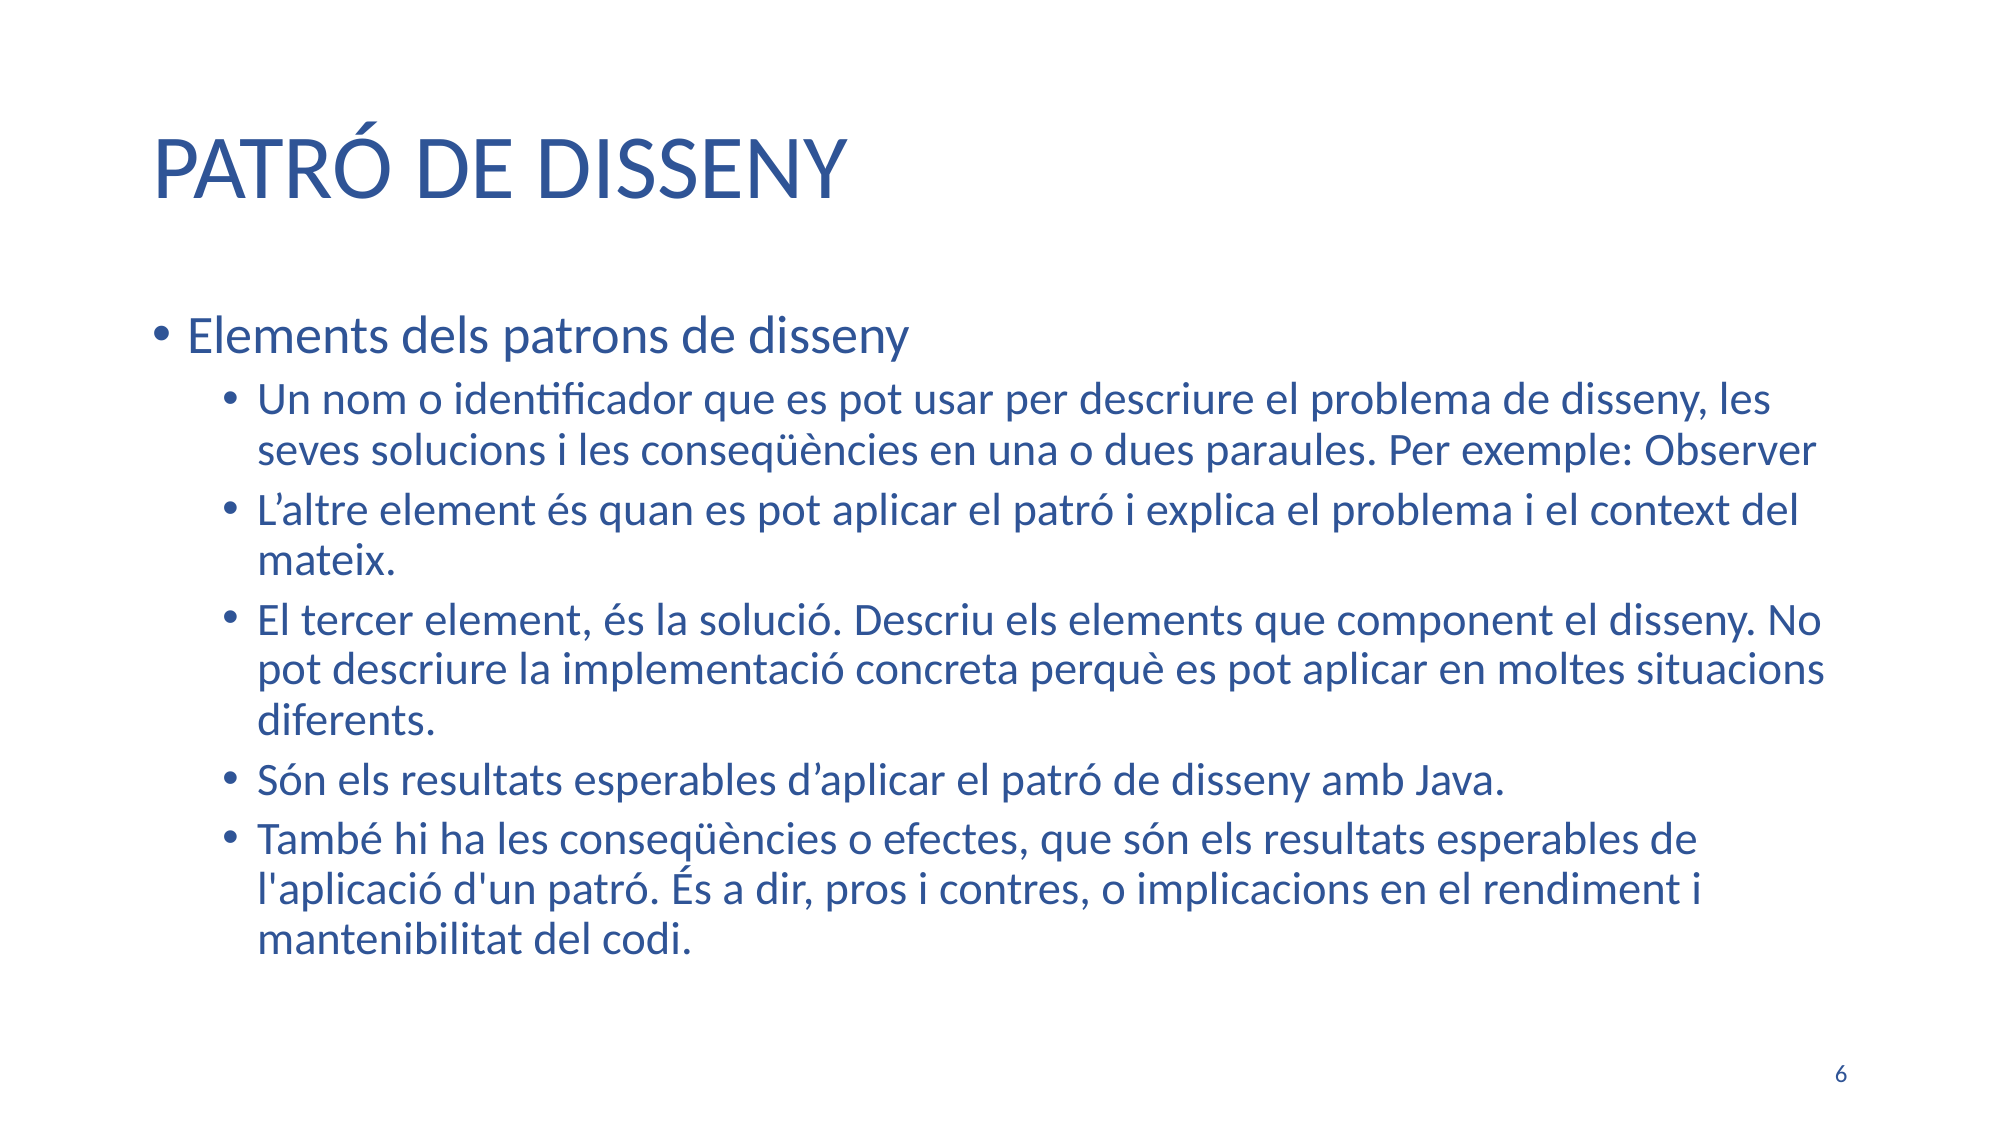

# PATRÓ DE DISSENY
Elements dels patrons de disseny
Un nom o identificador que es pot usar per descriure el problema de disseny, les seves solucions i les conseqüències en una o dues paraules. Per exemple: Observer
L’altre element és quan es pot aplicar el patró i explica el problema i el context del mateix.
El tercer element, és la solució. Descriu els elements que component el disseny. No pot descriure la implementació concreta perquè es pot aplicar en moltes situacions diferents.
Són els resultats esperables d’aplicar el patró de disseny amb Java.
També hi ha les conseqüències o efectes, que són els resultats esperables de l'aplicació d'un patró. És a dir, pros i contres, o implicacions en el rendiment i mantenibilitat del codi.